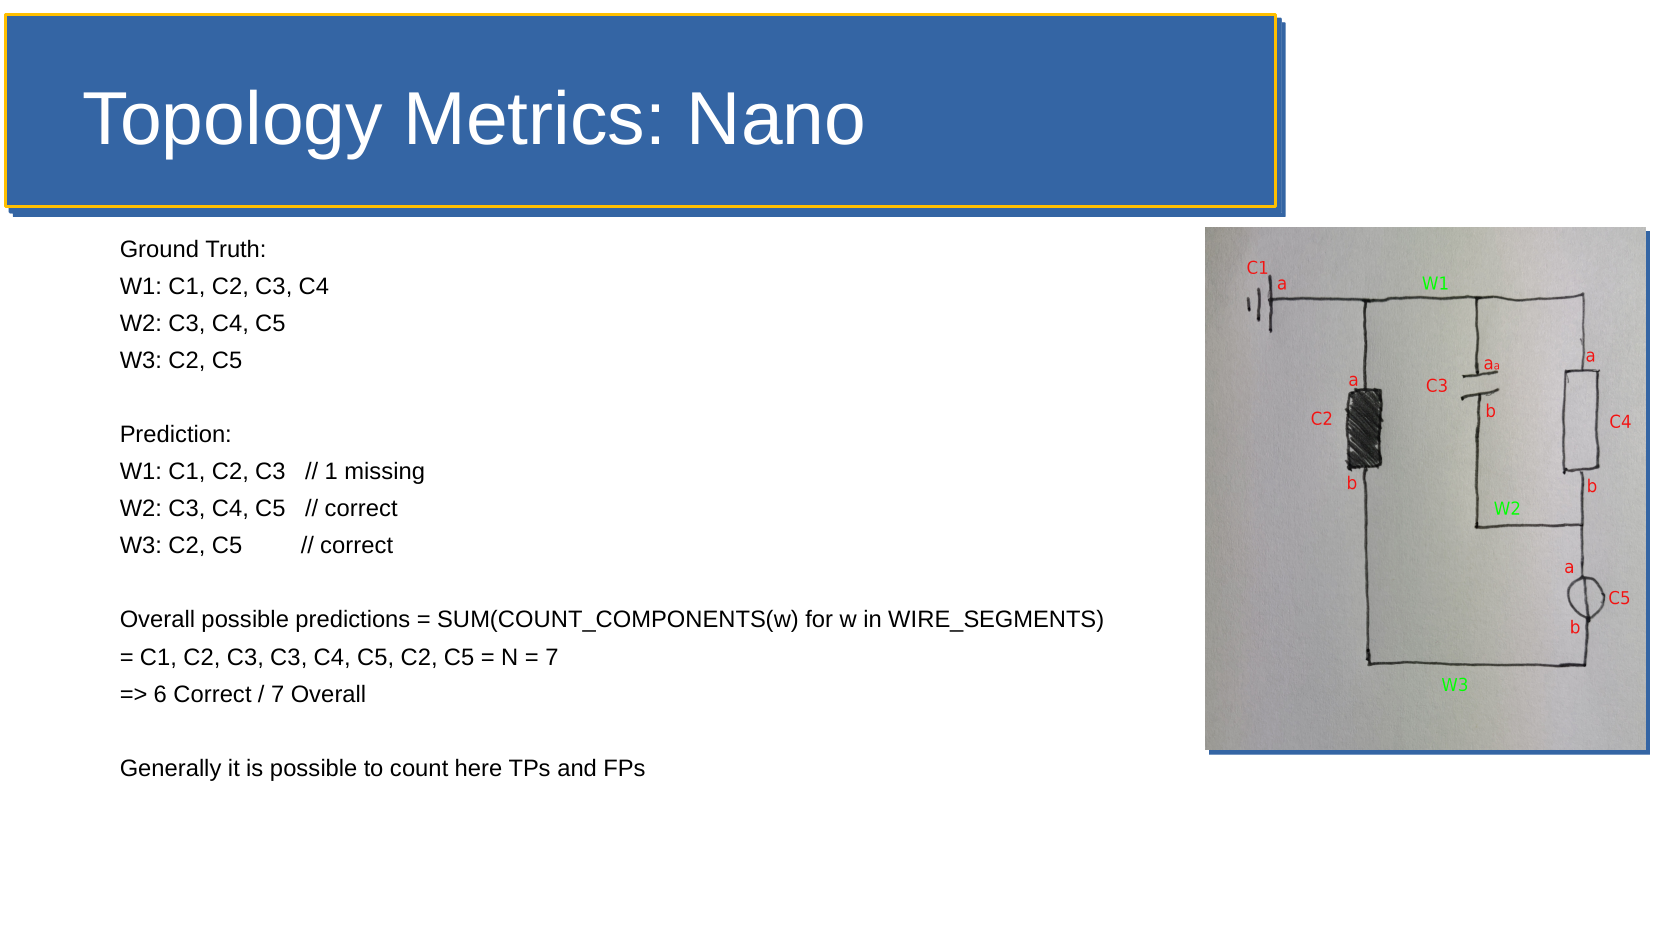

# Topology Metrics: Nano
Ground Truth:
W1: C1, C2, C3, C4
W2: C3, C4, C5
W3: C2, C5
Prediction:
W1: C1, C2, C3 // 1 missing
W2: C3, C4, C5 // correct
W3: C2, C5 // correct
Overall possible predictions = SUM(COUNT_COMPONENTS(w) for w in WIRE_SEGMENTS)
= C1, C2, C3, C3, C4, C5, C2, C5 = N = 7
=> 6 Correct / 7 Overall
Generally it is possible to count here TPs and FPs